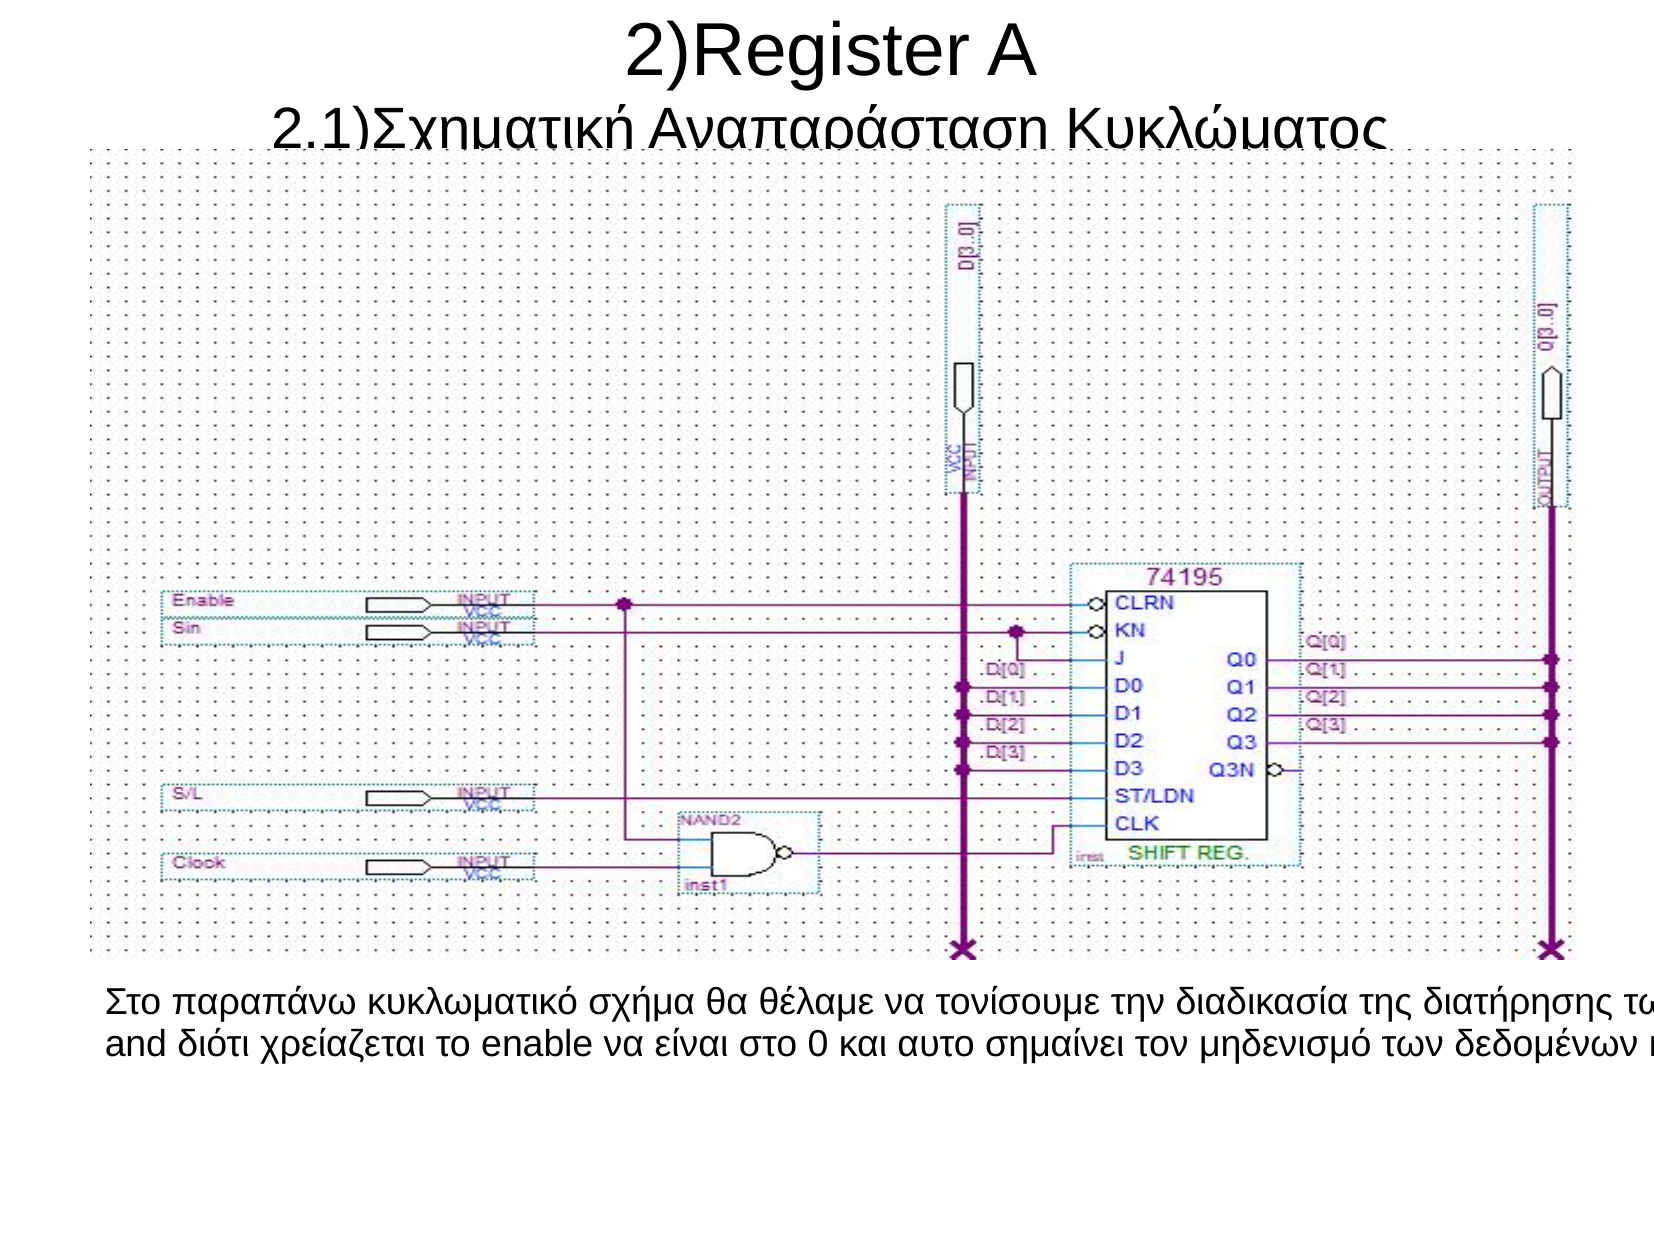

# 2)Register A 2.1)Σχηματική Αναπαράσταση Κυκλώματος
Στο παραπάνω κυκλωματικό σχήμα θα θέλαμε να τονίσουμε την διαδικασία της διατήρησης των δεδομένων.Αυτό που κάνουμε είναι να συνδέουμε το σήμα Enable με το σήμα Clock σε μία πύλη nand με στόχο το εξής:όταν δώσουμε στο σήμα Enable την μονάδα και στο σήμα Clock το 1 να γίνεται διατήρηση των δεδομένων.Δεν χρησιμοποιούμε την πύλη and διότι χρείαζεται το enable να είναι στο 0 και αυτο σημαίνει τον μηδενισμό των δεδομένων και αυτό θέλουμε να το αποφύγουμε.